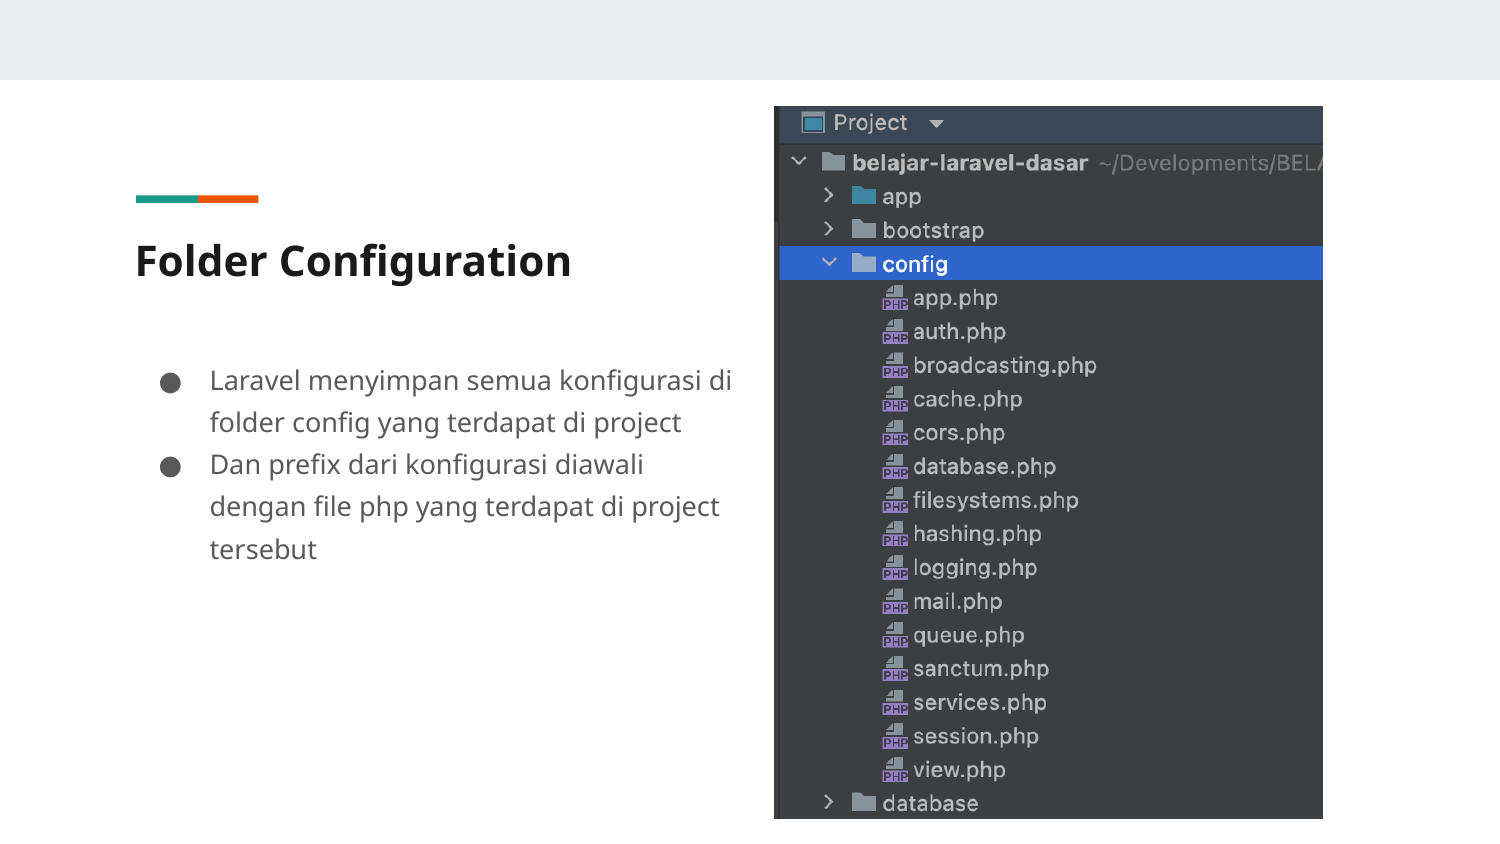

# Folder Configuration
Laravel menyimpan semua konfigurasi di folder config yang terdapat di project
Dan prefix dari konfigurasi diawali dengan file php yang terdapat di project tersebut